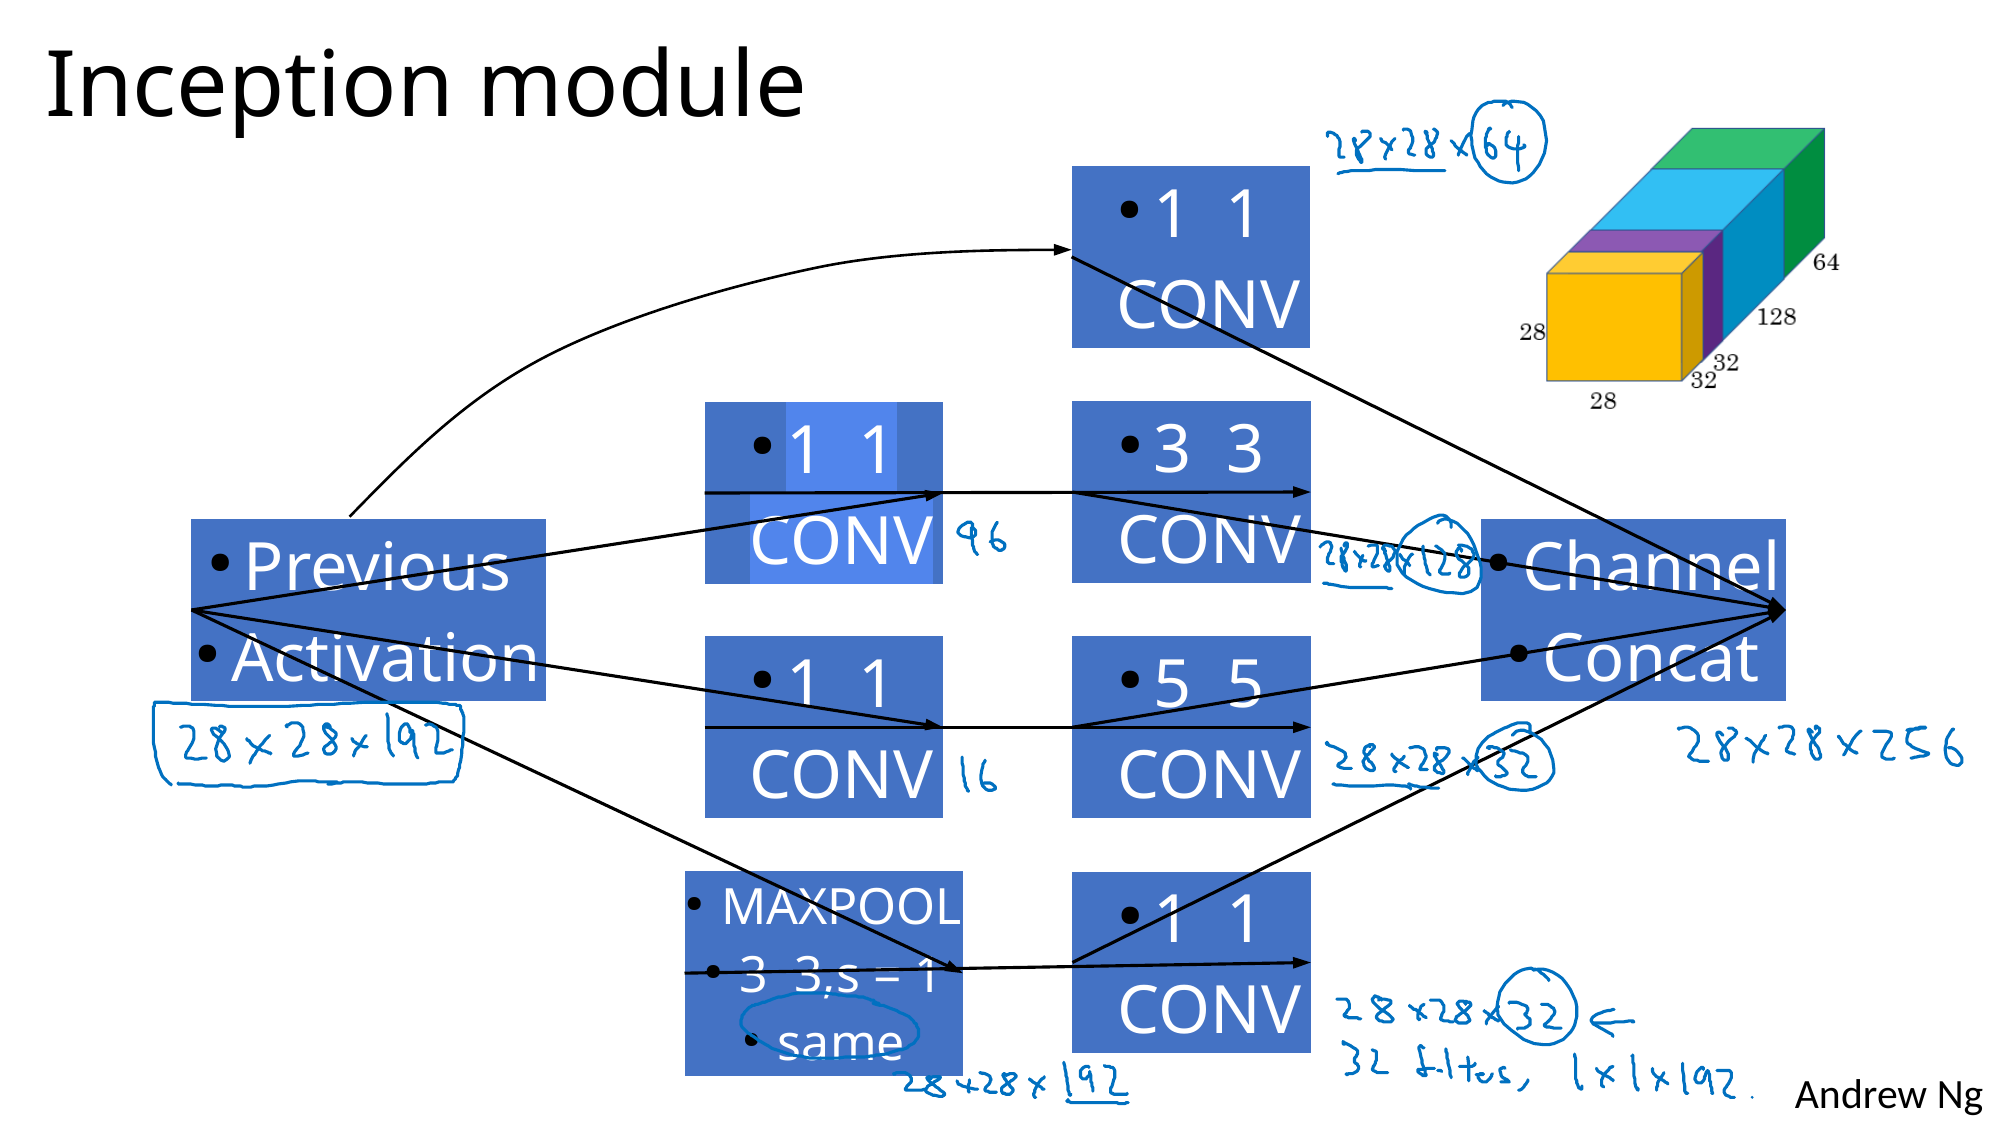

# Inception module
| 1 1 CONV |
| --- |
| 3 3 CONV |
| --- |
| 1 1 CONV |
| --- |
| Previous Activation |
| --- |
| Channel Concat |
| --- |
| 1 1 CONV |
| --- |
| 5 5 CONV |
| --- |
| MAXPOOL 3 3,s = 1 same |
| --- |
| 1 1 CONV |
| --- |